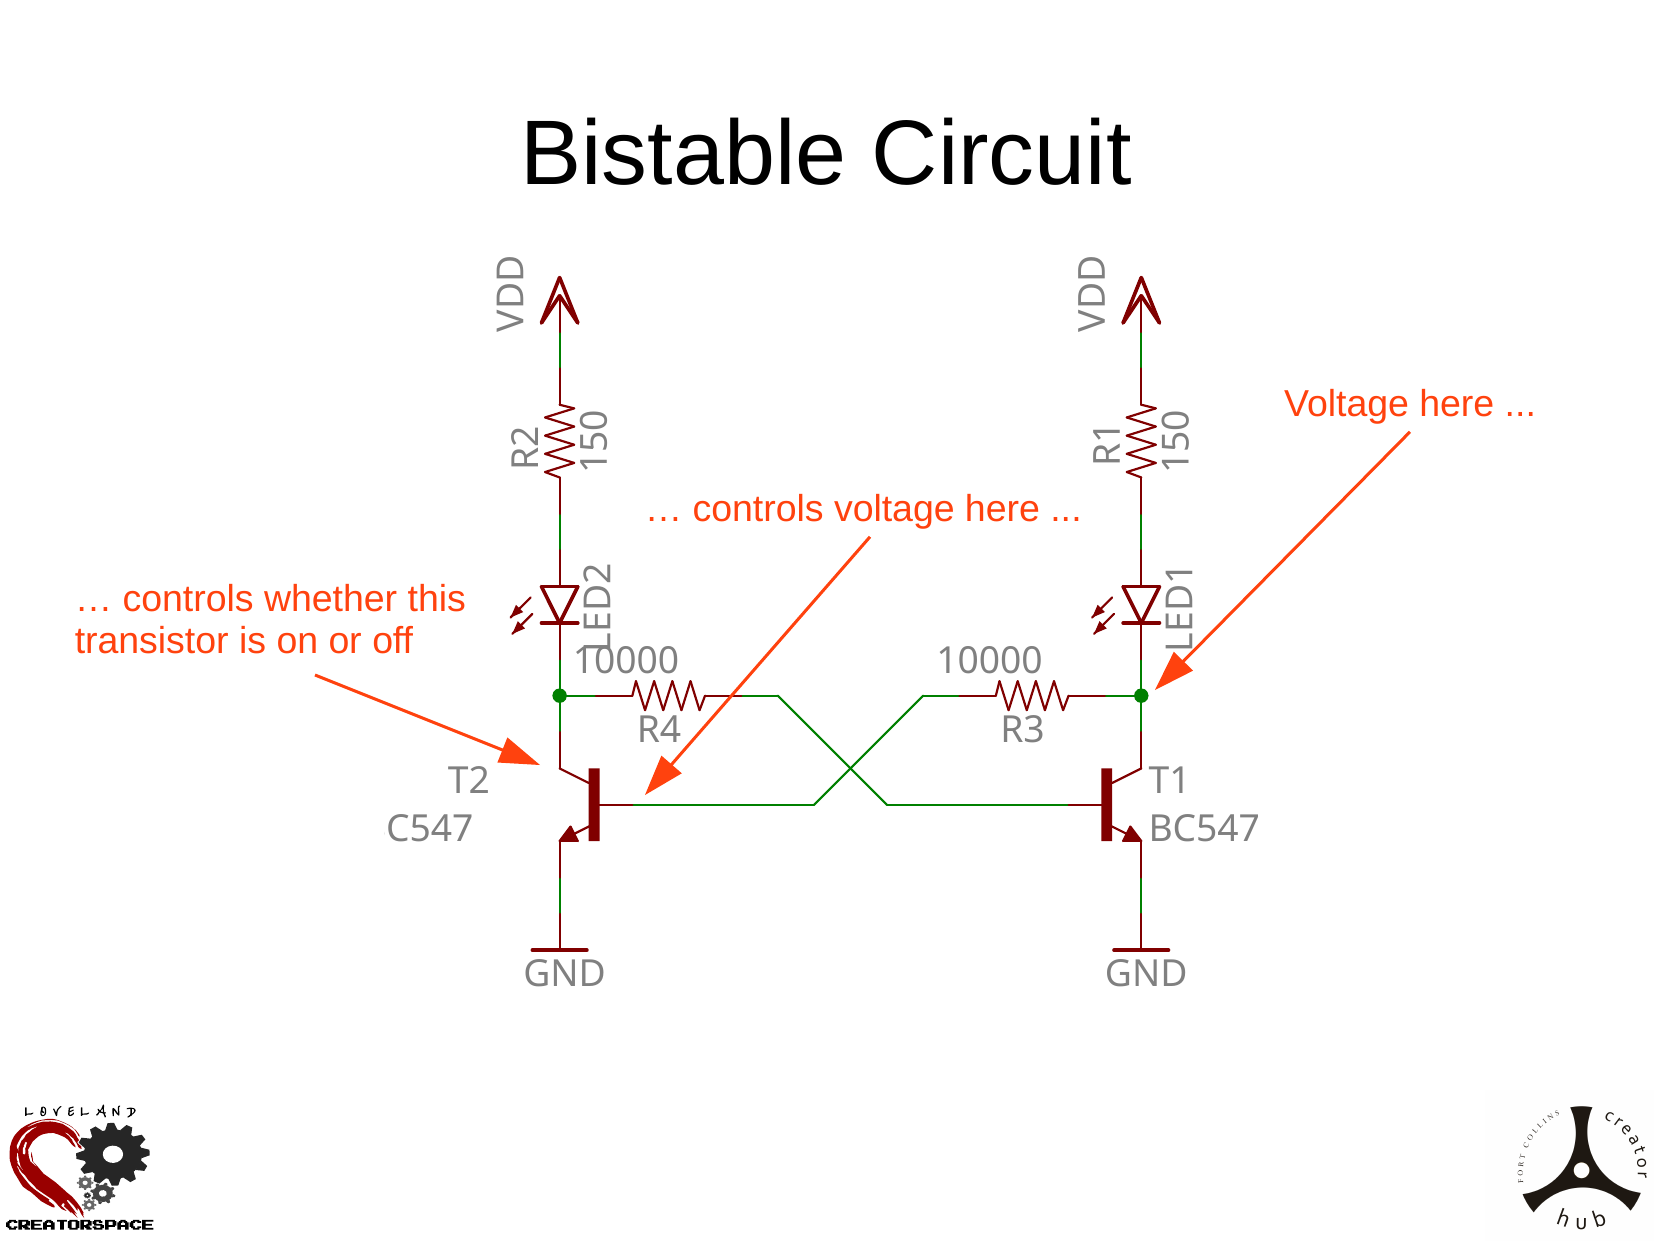

# Bistable Circuit
Voltage here ...
… controls voltage here ...
… controls whether this
transistor is on or off